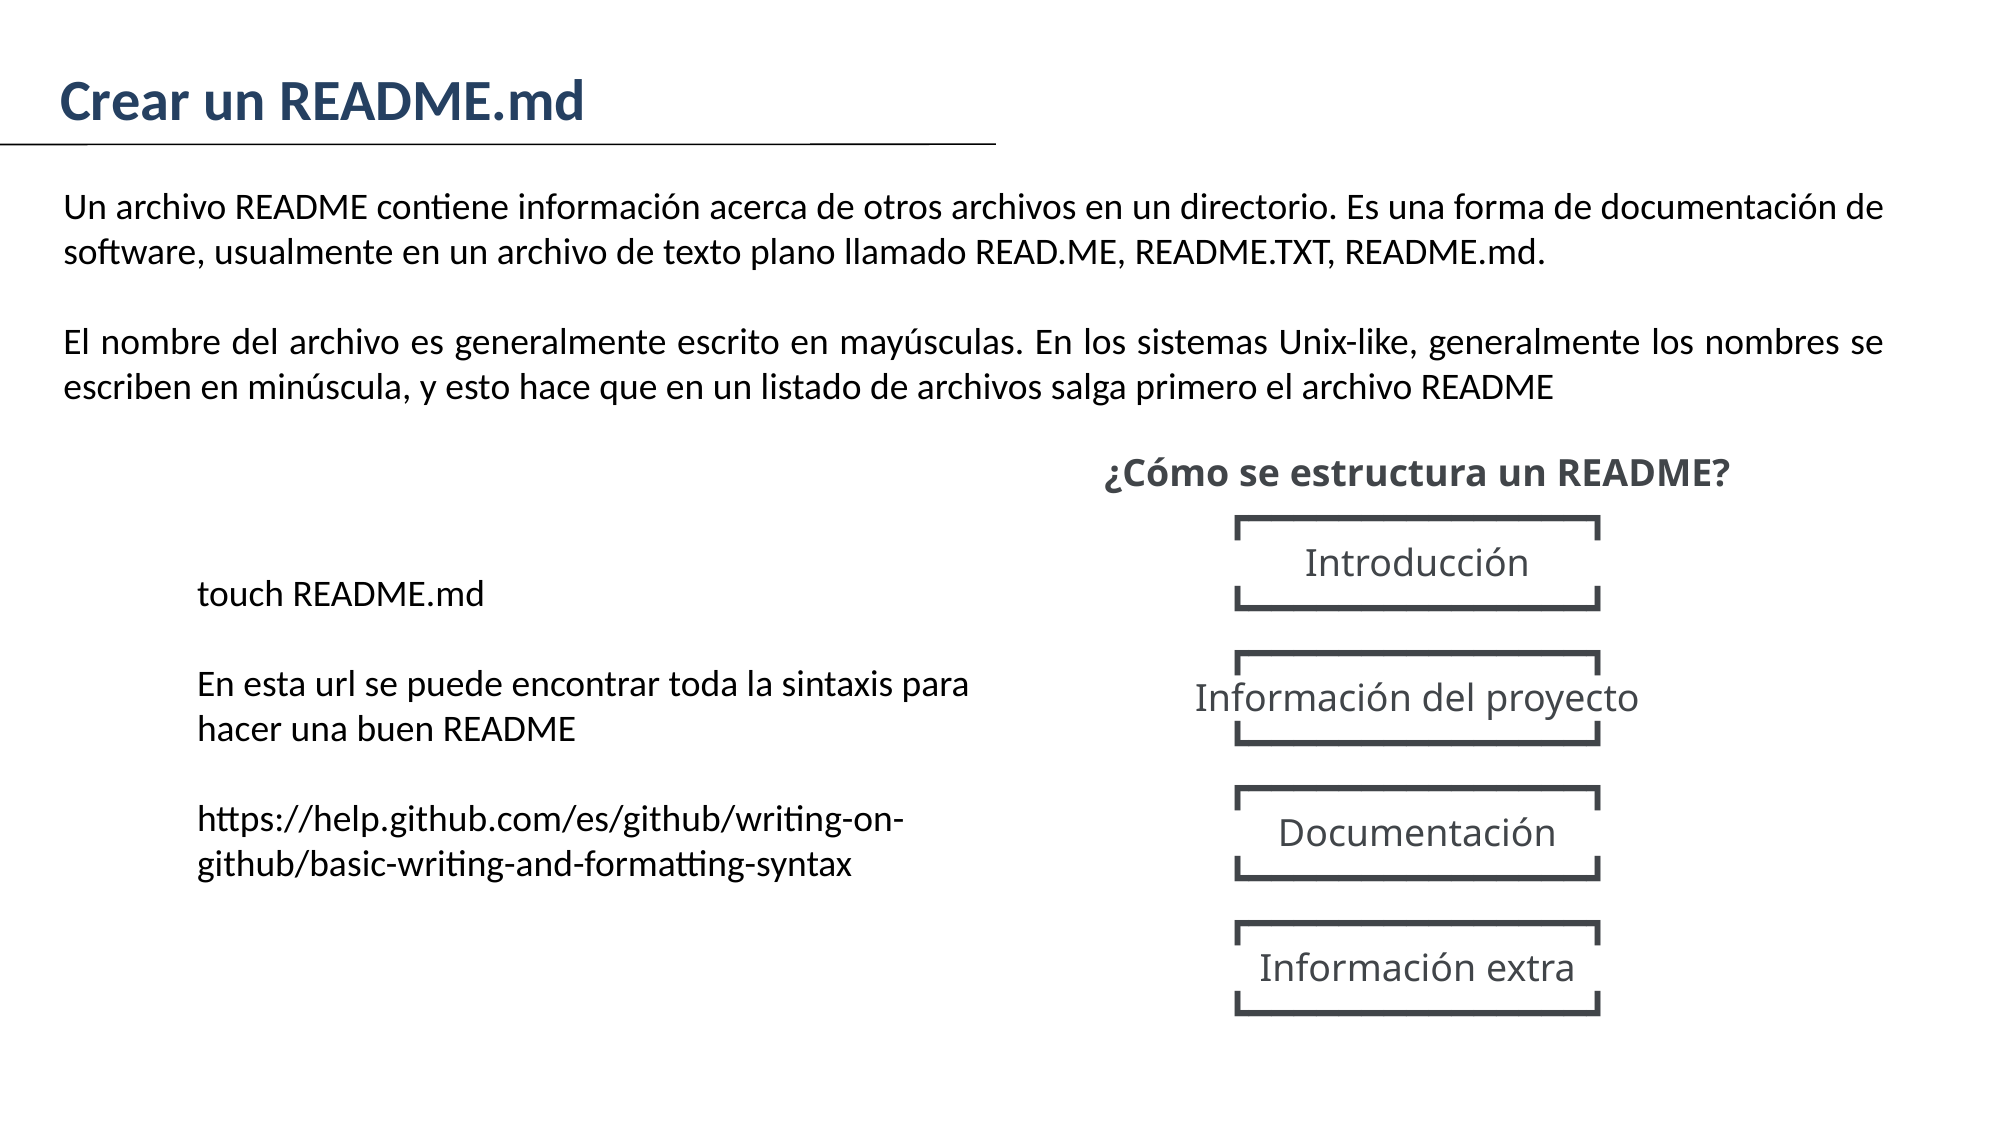

Crear un README.md
Un archivo README contiene información acerca de otros archivos en un directorio. Es una forma de documentación de software, usualmente en un archivo de texto plano llamado READ.ME, README.TXT, README.md.
El nombre del archivo es generalmente escrito en mayúsculas. En los sistemas Unix-like, generalmente los nombres se escriben en minúscula, y esto hace que en un listado de archivos salga primero el archivo README
¿Cómo se estructura un README?
┏━━━━━━━━━━━━━━━┓
Introducción
┗━━━━━━━━━━━━━━━┛
┏━━━━━━━━━━━━━━━┓
Información del proyecto
┗━━━━━━━━━━━━━━━┛
┏━━━━━━━━━━━━━━━┓
Documentación
┗━━━━━━━━━━━━━━━┛
┏━━━━━━━━━━━━━━━┓
Información extra
┗━━━━━━━━━━━━━━━┛
touch README.md
En esta url se puede encontrar toda la sintaxis para hacer una buen README
https://help.github.com/es/github/writing-on-github/basic-writing-and-formatting-syntax